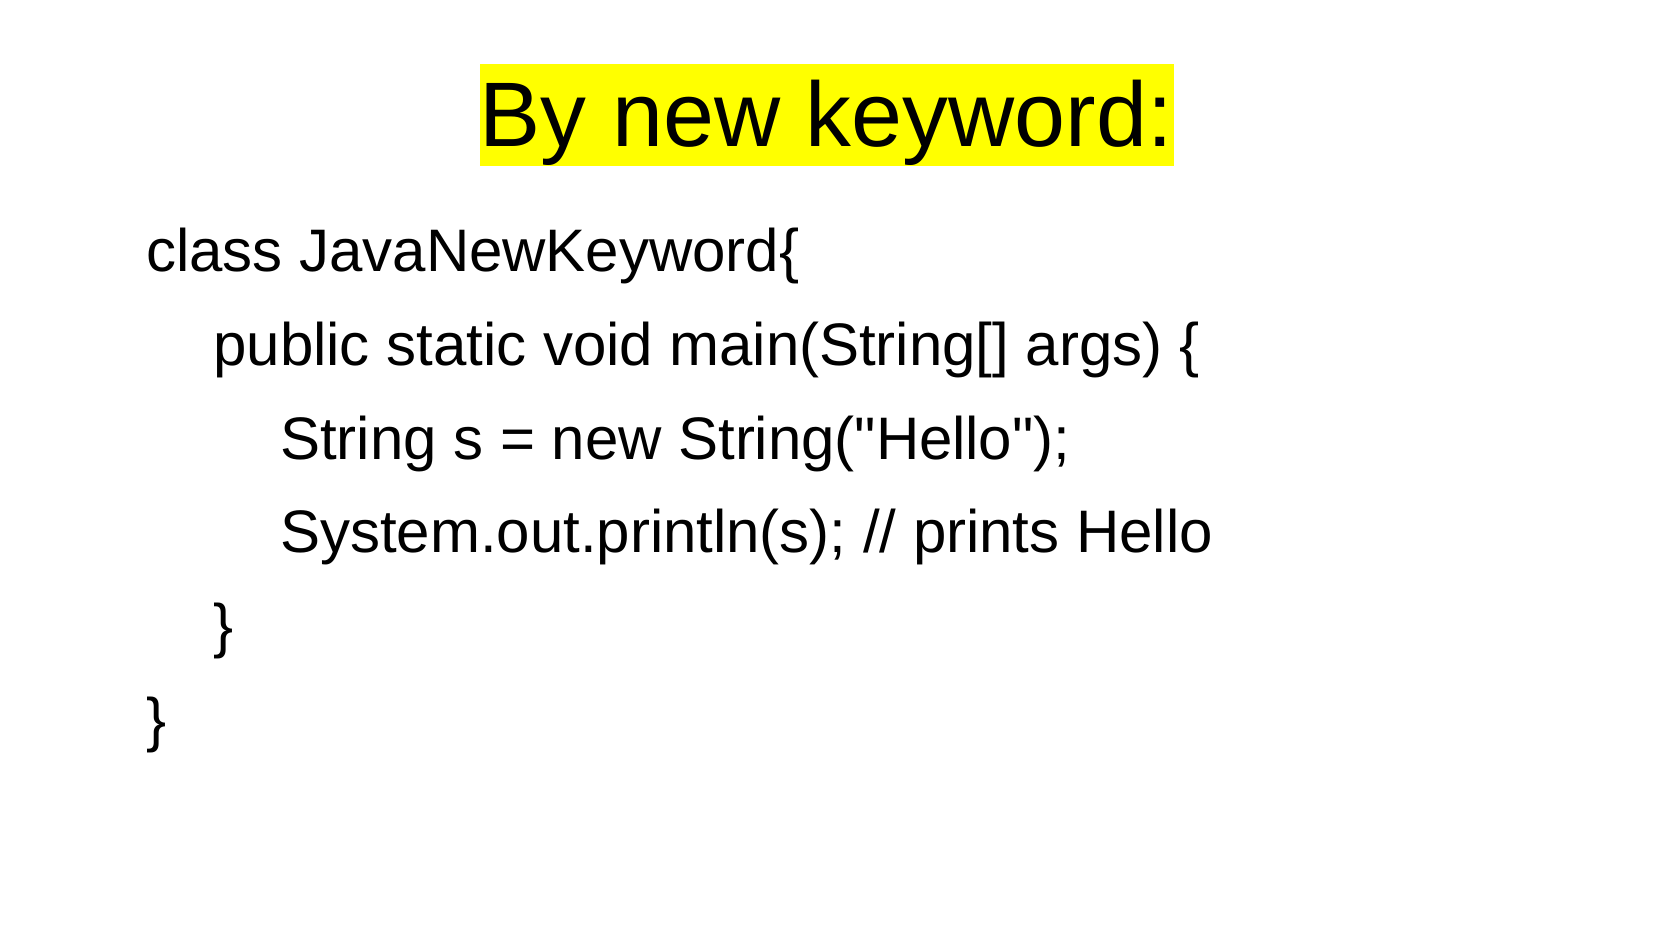

# By new keyword:
class JavaNewKeyword{
 public static void main(String[] args) {
 String s = new String("Hello");
 System.out.println(s); // prints Hello
 }
}